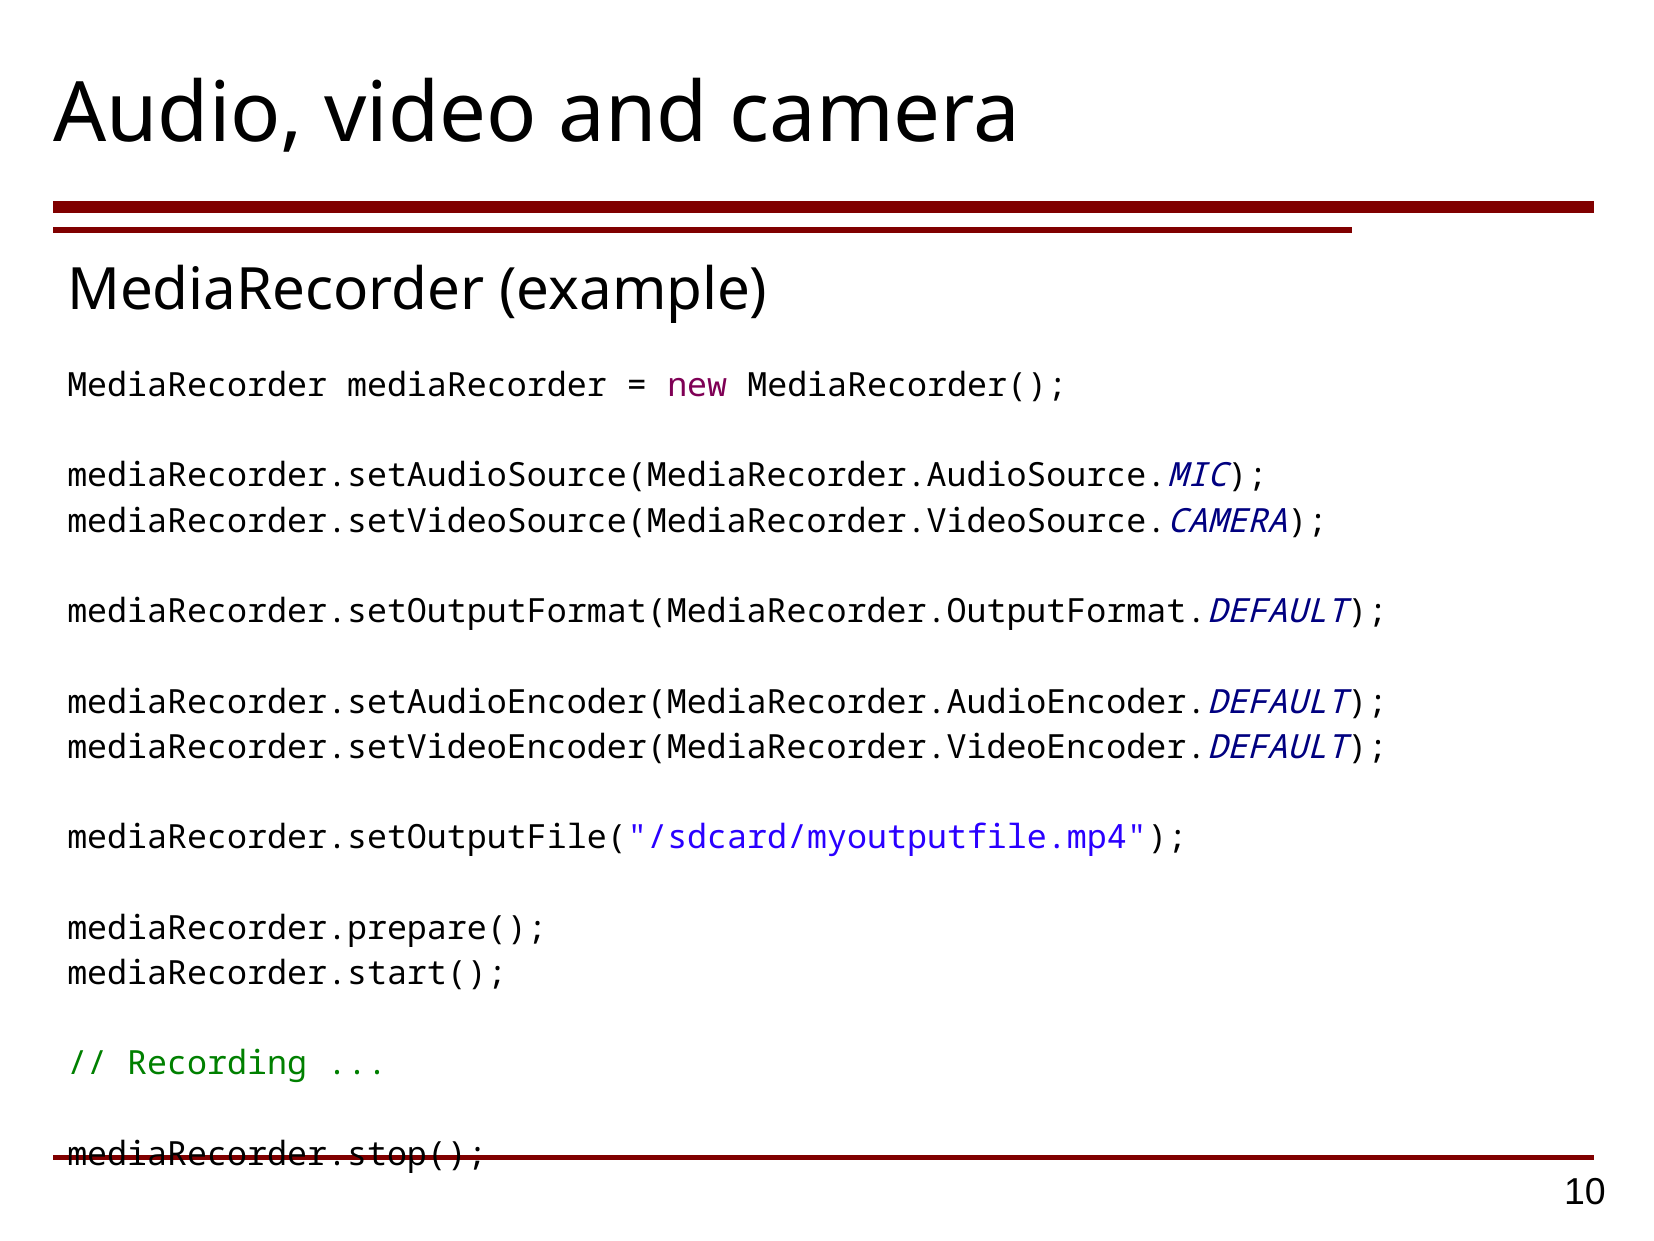

# Audio, video and camera
MediaRecorder (example)
MediaRecorder mediaRecorder = new MediaRecorder();
mediaRecorder.setAudioSource(MediaRecorder.AudioSource.MIC);
mediaRecorder.setVideoSource(MediaRecorder.VideoSource.CAMERA);
mediaRecorder.setOutputFormat(MediaRecorder.OutputFormat.DEFAULT);
mediaRecorder.setAudioEncoder(MediaRecorder.AudioEncoder.DEFAULT);
mediaRecorder.setVideoEncoder(MediaRecorder.VideoEncoder.DEFAULT);
mediaRecorder.setOutputFile("/sdcard/myoutputfile.mp4");
mediaRecorder.prepare();
mediaRecorder.start();
// Recording ...
mediaRecorder.stop();